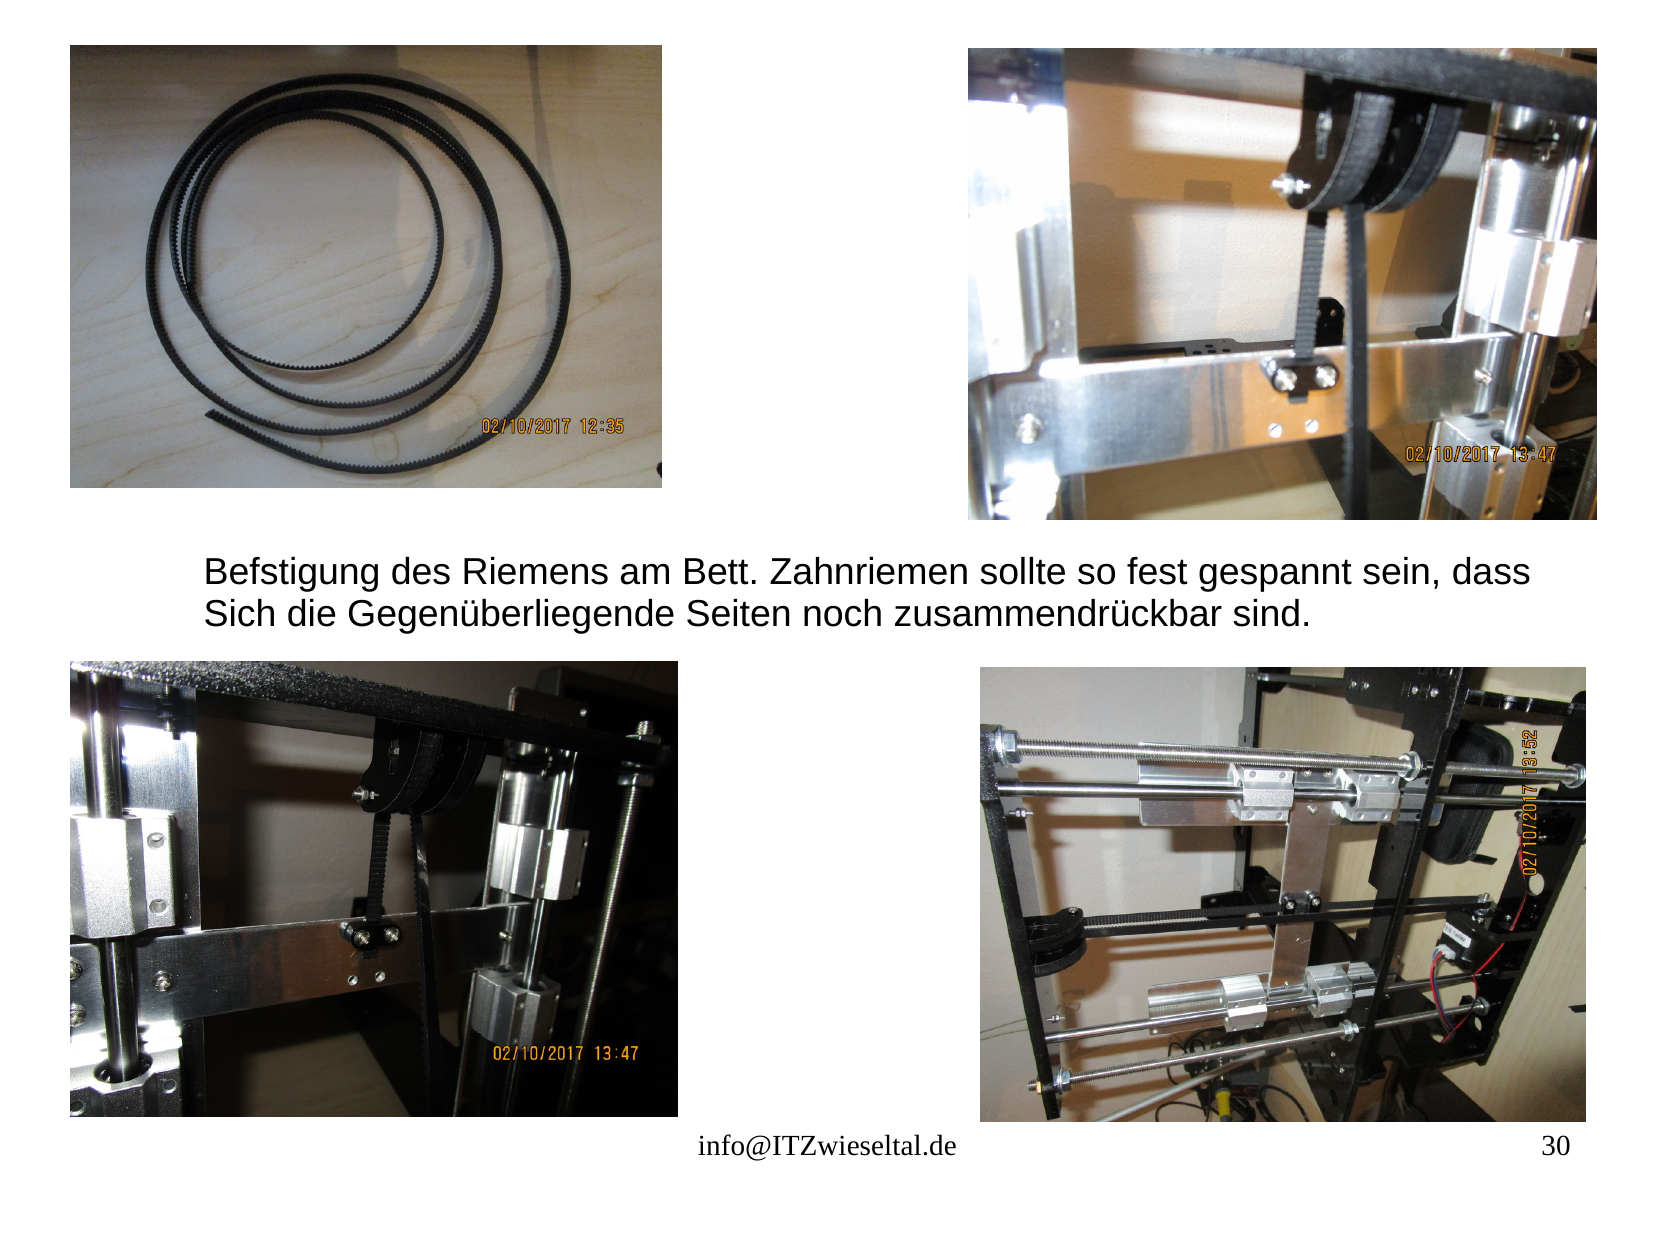

Befstigung des Riemens am Bett. Zahnriemen sollte so fest gespannt sein, dass
Sich die Gegenüberliegende Seiten noch zusammendrückbar sind.
info@ITZwieseltal.de
30